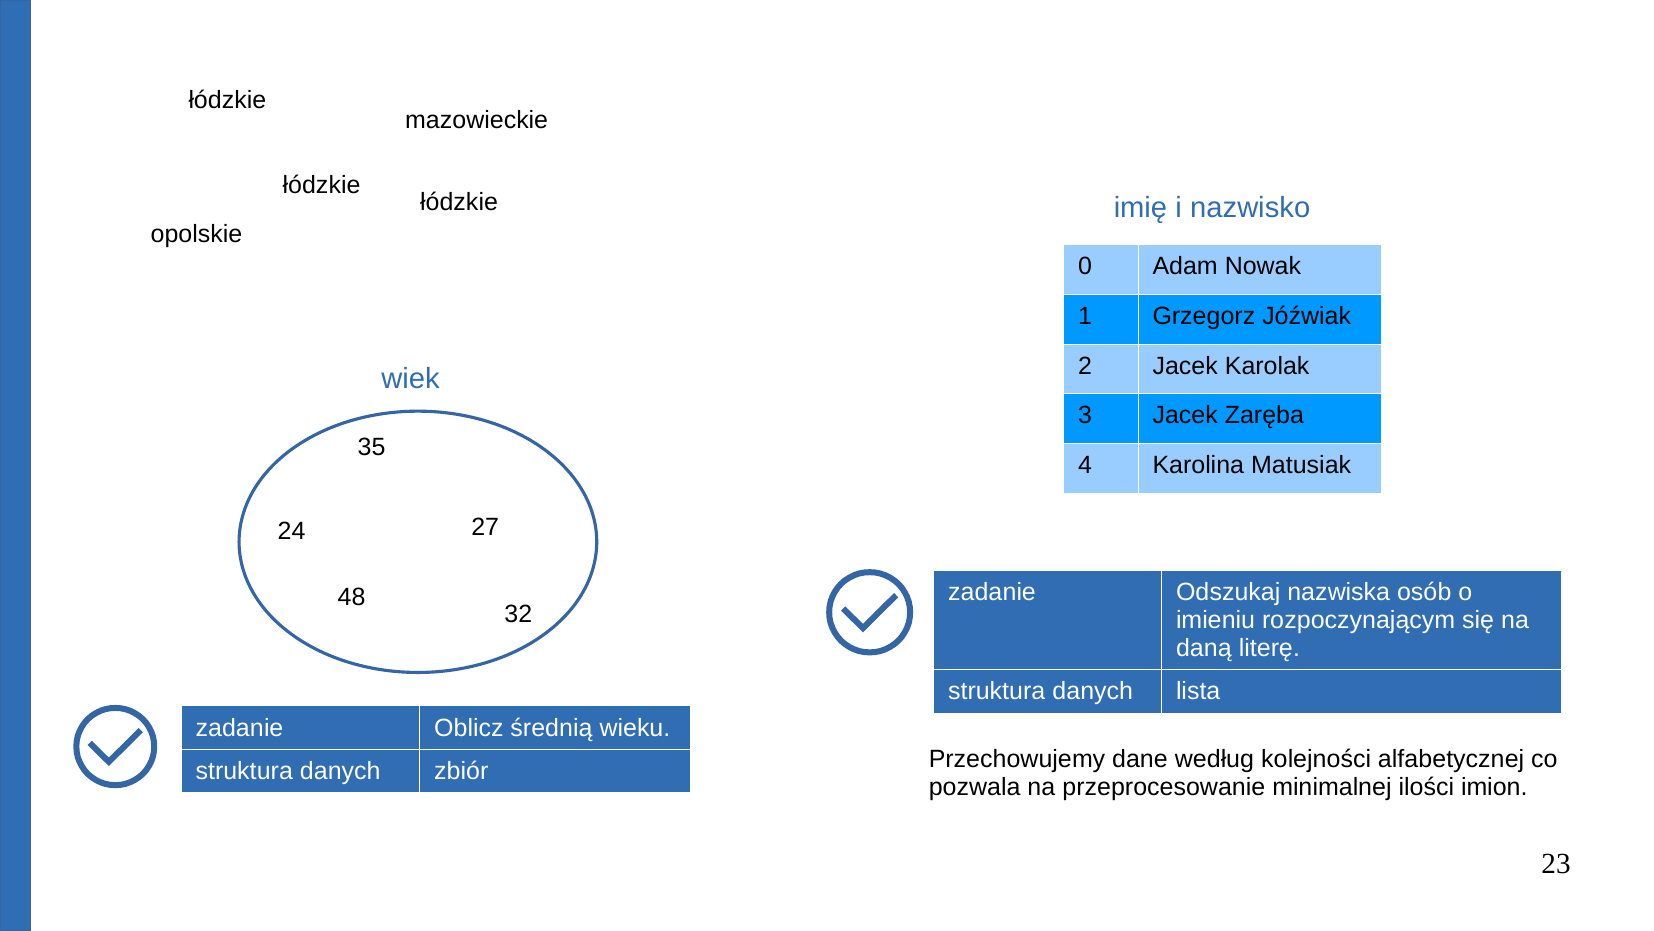

łódzkie
mazowieckie
łódzkie
łódzkie
imię i nazwisko
opolskie
| 0 | Adam Nowak |
| --- | --- |
| 1 | Grzegorz Jóźwiak |
| 2 | Jacek Karolak |
| 3 | Jacek Zaręba |
| 4 | Karolina Matusiak |
wiek
35
27
24
| zadanie | Odszukaj nazwiska osób o imieniu rozpoczynającym się na daną literę. |
| --- | --- |
| struktura danych | lista |
48
32
| zadanie | Oblicz średnią wieku. |
| --- | --- |
| struktura danych | zbiór |
Przechowujemy dane według kolejności alfabetycznej co pozwala na przeprocesowanie minimalnej ilości imion.
23